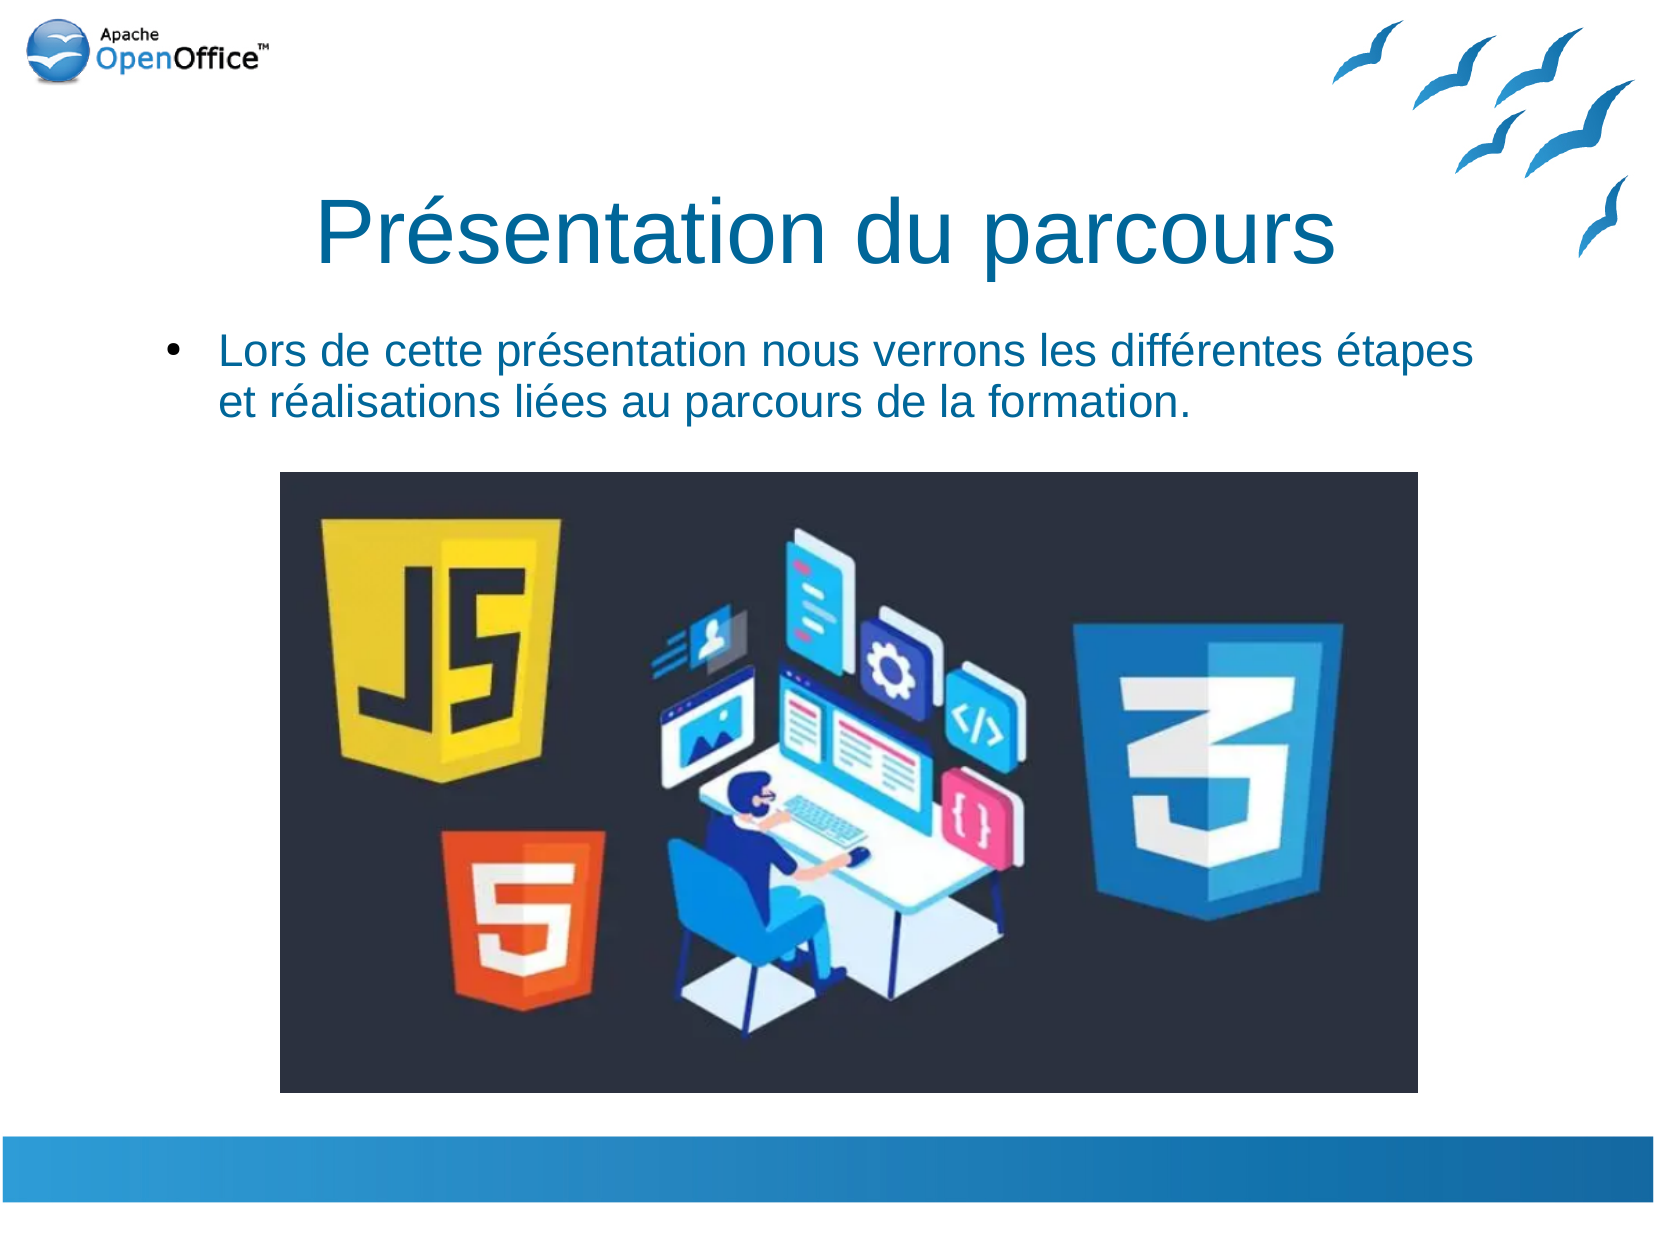

# Présentation du parcours
Lors de cette présentation nous verrons les différentes étapes et réalisations liées au parcours de la formation.